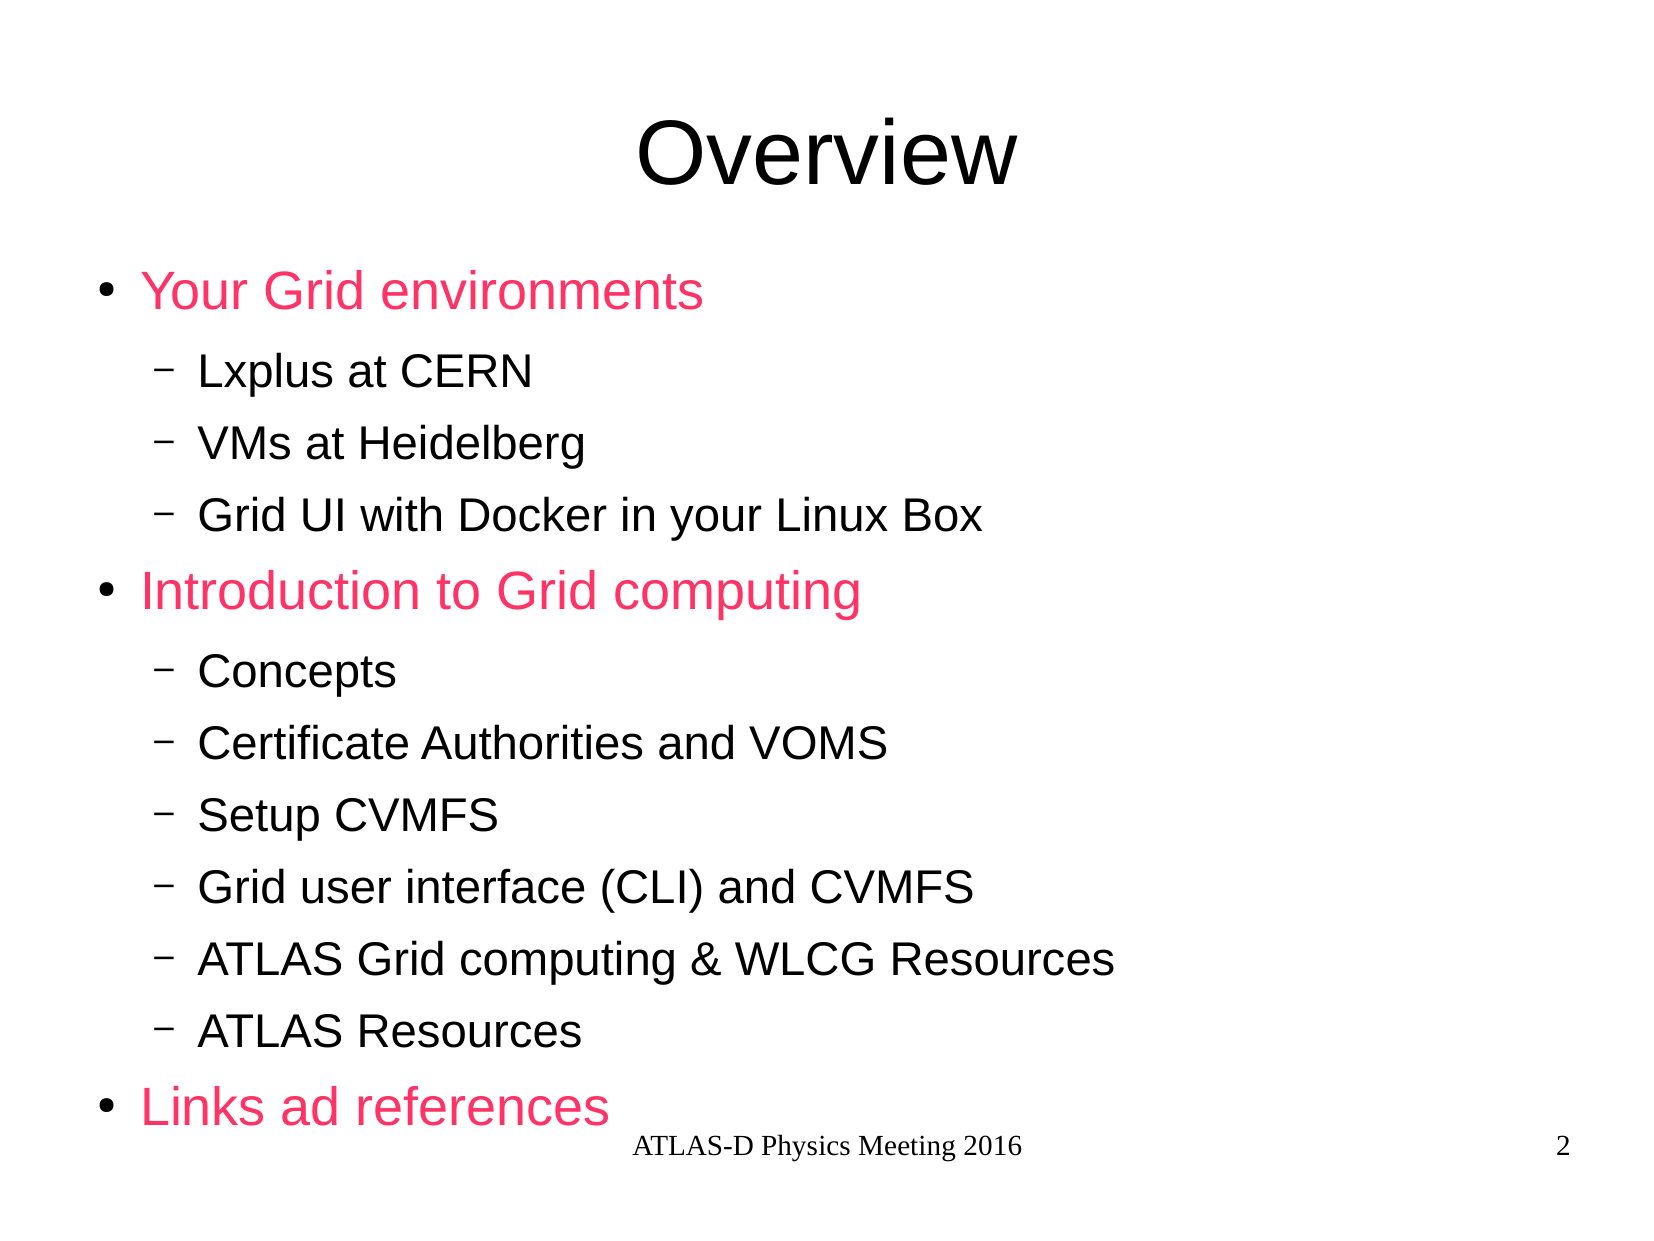

# Overview
Your Grid environments
Lxplus at CERN
VMs at Heidelberg
Grid UI with Docker in your Linux Box
Introduction to Grid computing
Concepts
Certificate Authorities and VOMS
Setup CVMFS
Grid user interface (CLI) and CVMFS
ATLAS Grid computing & WLCG Resources
ATLAS Resources
Links ad references
ATLAS-D Physics Meeting 2016
2